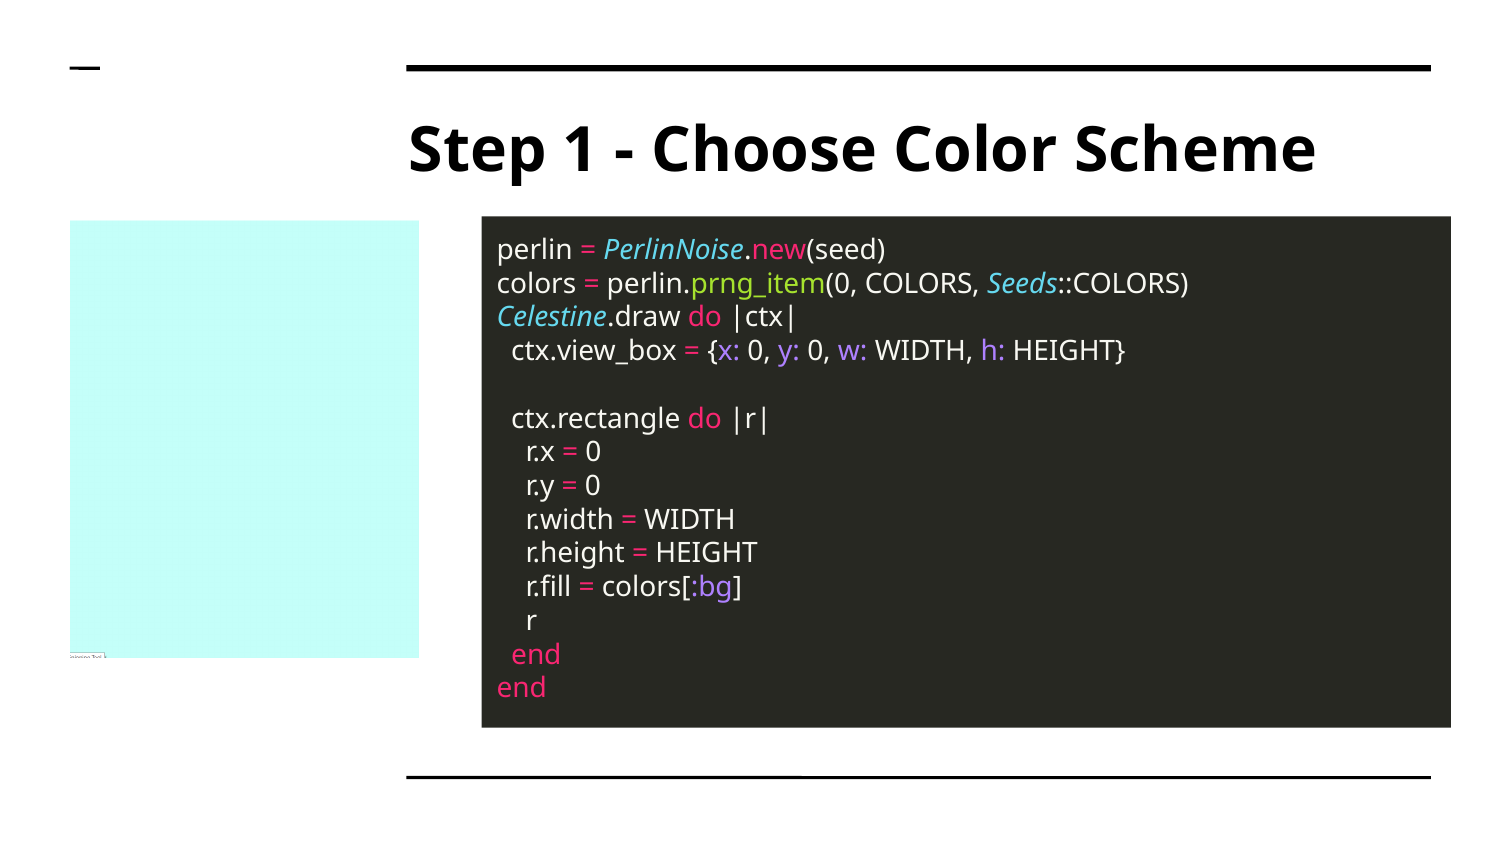

# Step 1 - Choose Color Scheme
perlin = PerlinNoise.new(seed)
colors = perlin.prng_item(0, COLORS, Seeds::COLORS)
Celestine.draw do |ctx|
 ctx.view_box = {x: 0, y: 0, w: WIDTH, h: HEIGHT}
 ctx.rectangle do |r|
 r.x = 0
 r.y = 0
 r.width = WIDTH
 r.height = HEIGHT
 r.fill = colors[:bg]
 r
 end
end